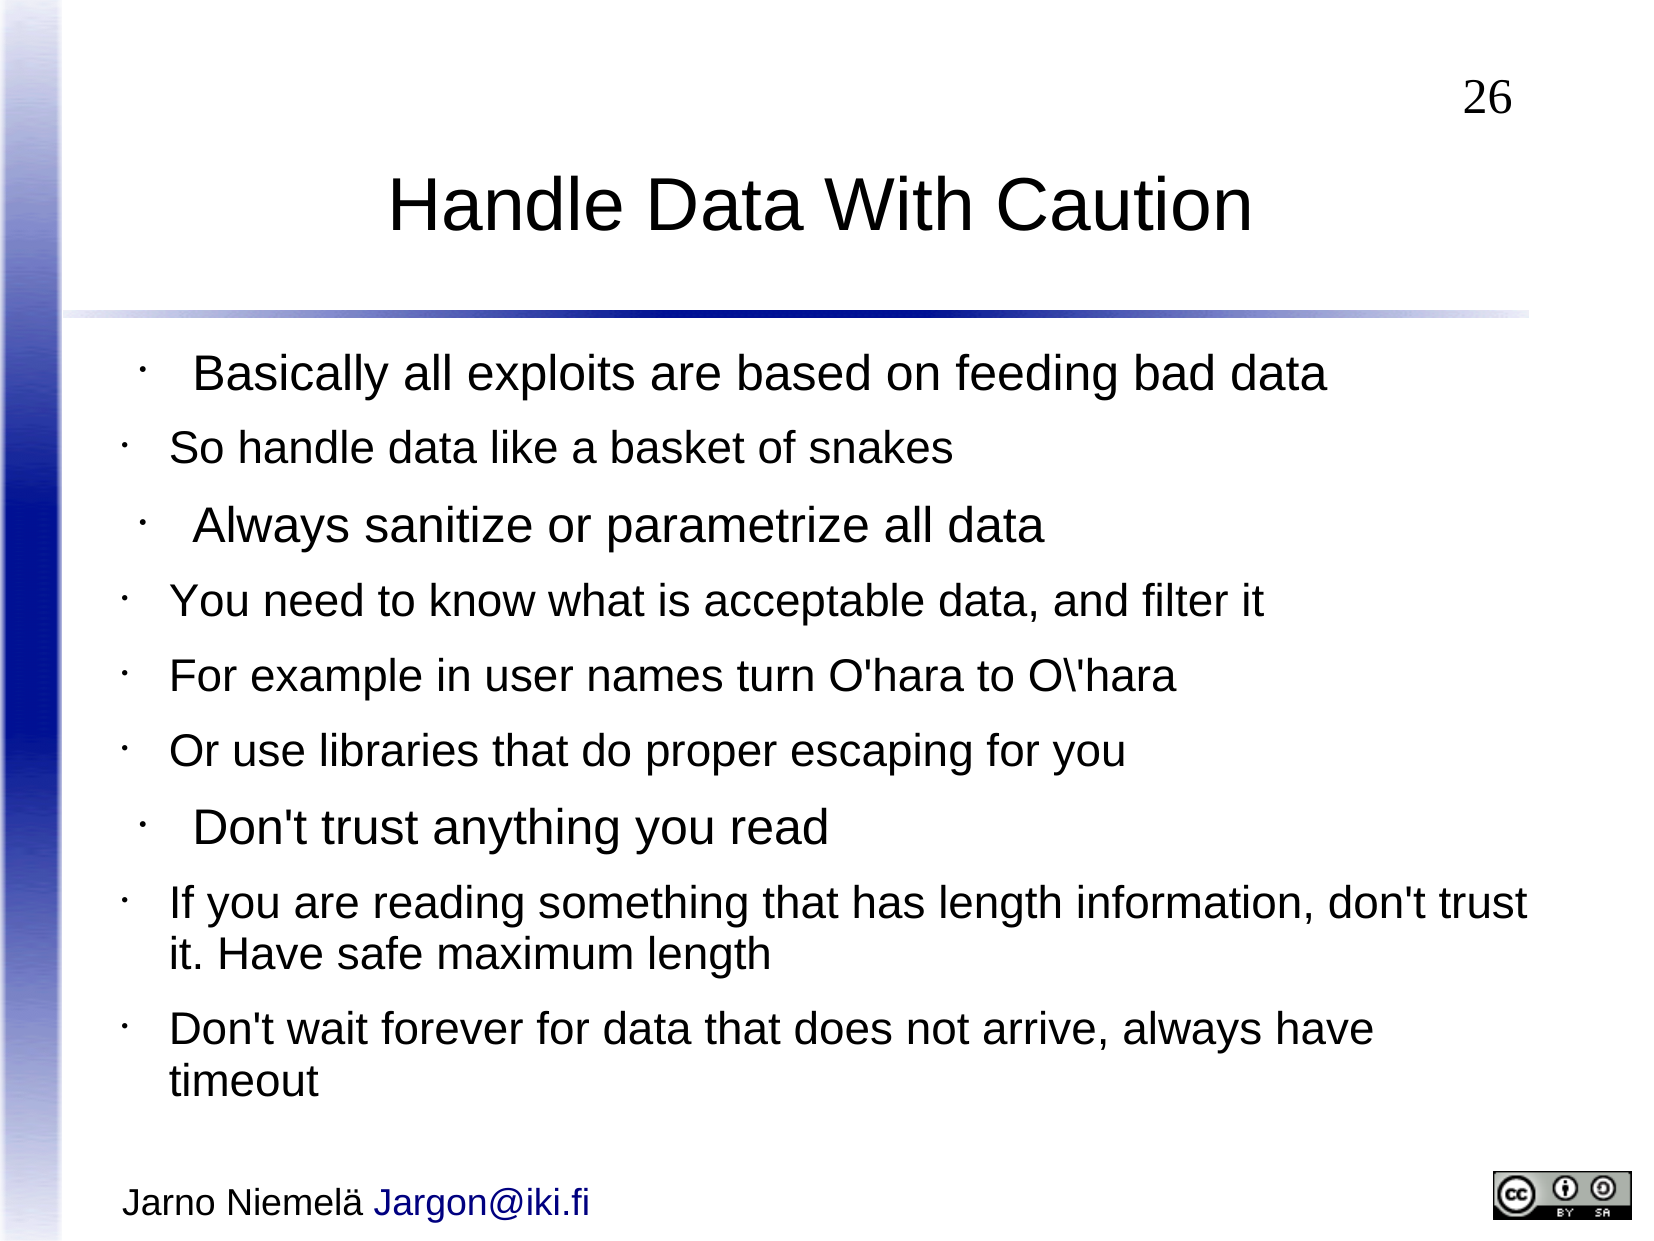

# Handle Data With Caution
Basically all exploits are based on feeding bad data
So handle data like a basket of snakes
Always sanitize or parametrize all data
You need to know what is acceptable data, and filter it
For example in user names turn O'hara to O\'hara
Or use libraries that do proper escaping for you
Don't trust anything you read
If you are reading something that has length information, don't trust it. Have safe maximum length
Don't wait forever for data that does not arrive, always have timeout